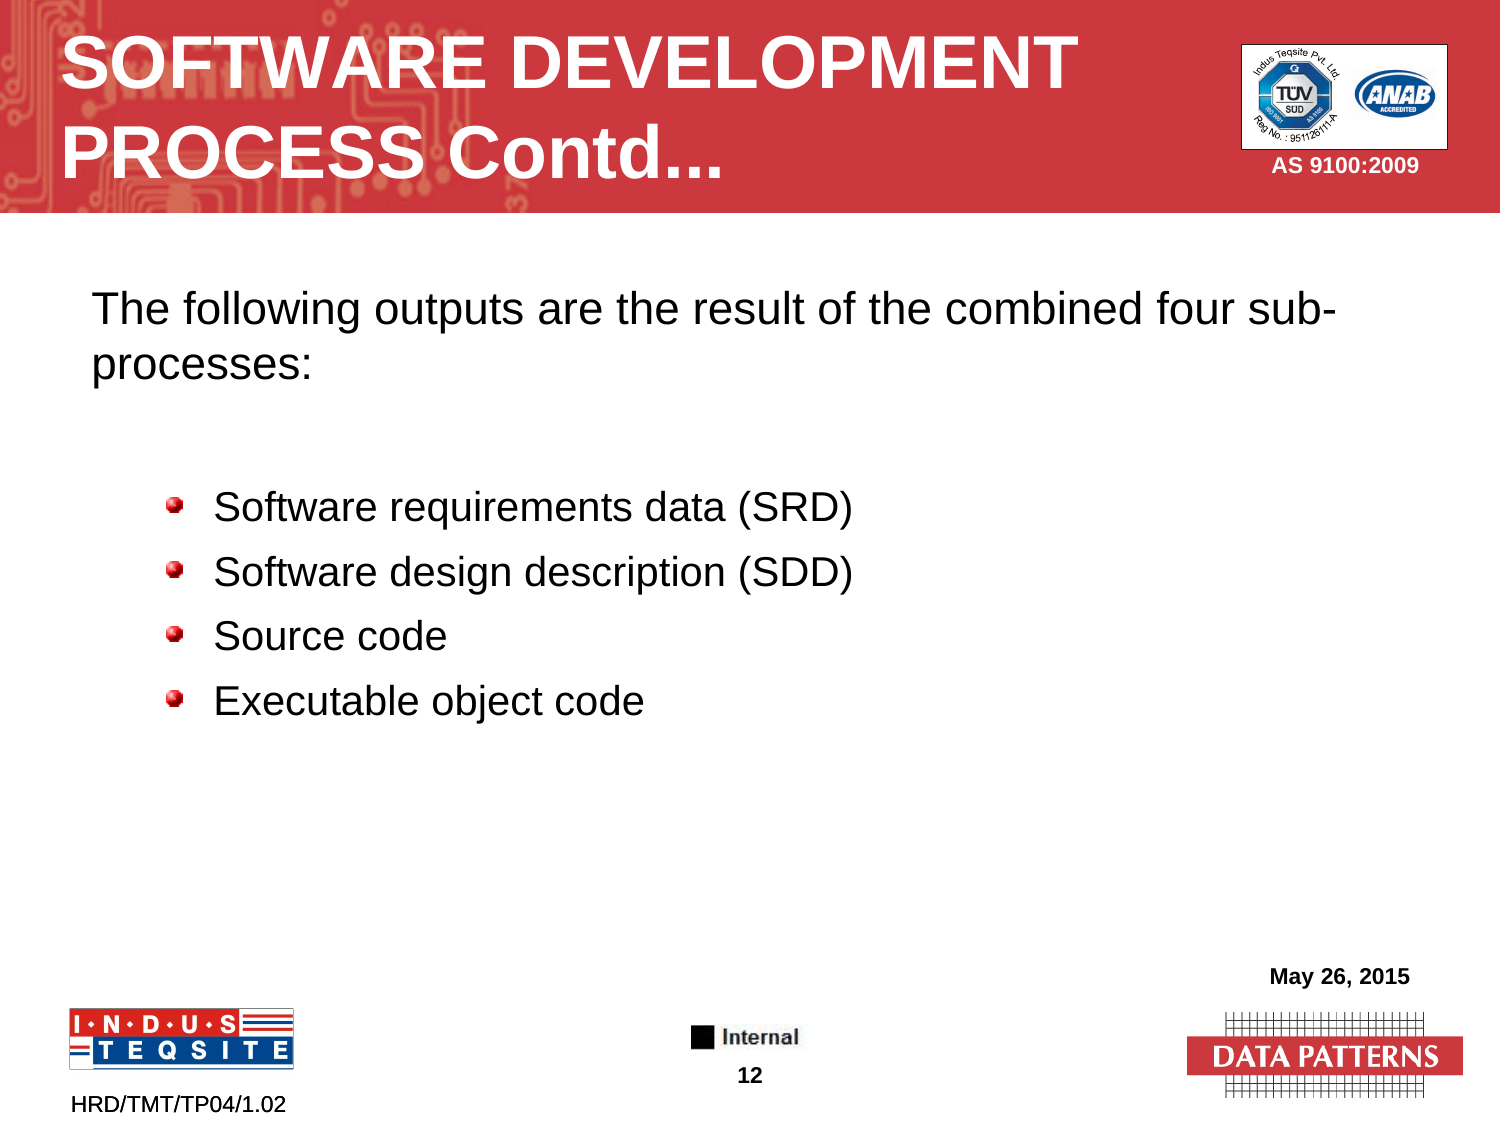

SOFTWARE DEVELOPMENT PROCESS Contd...
The following outputs are the result of the combined four sub-processes:
Software requirements data (SRD)
Software design description (SDD)
Source code
Executable object code